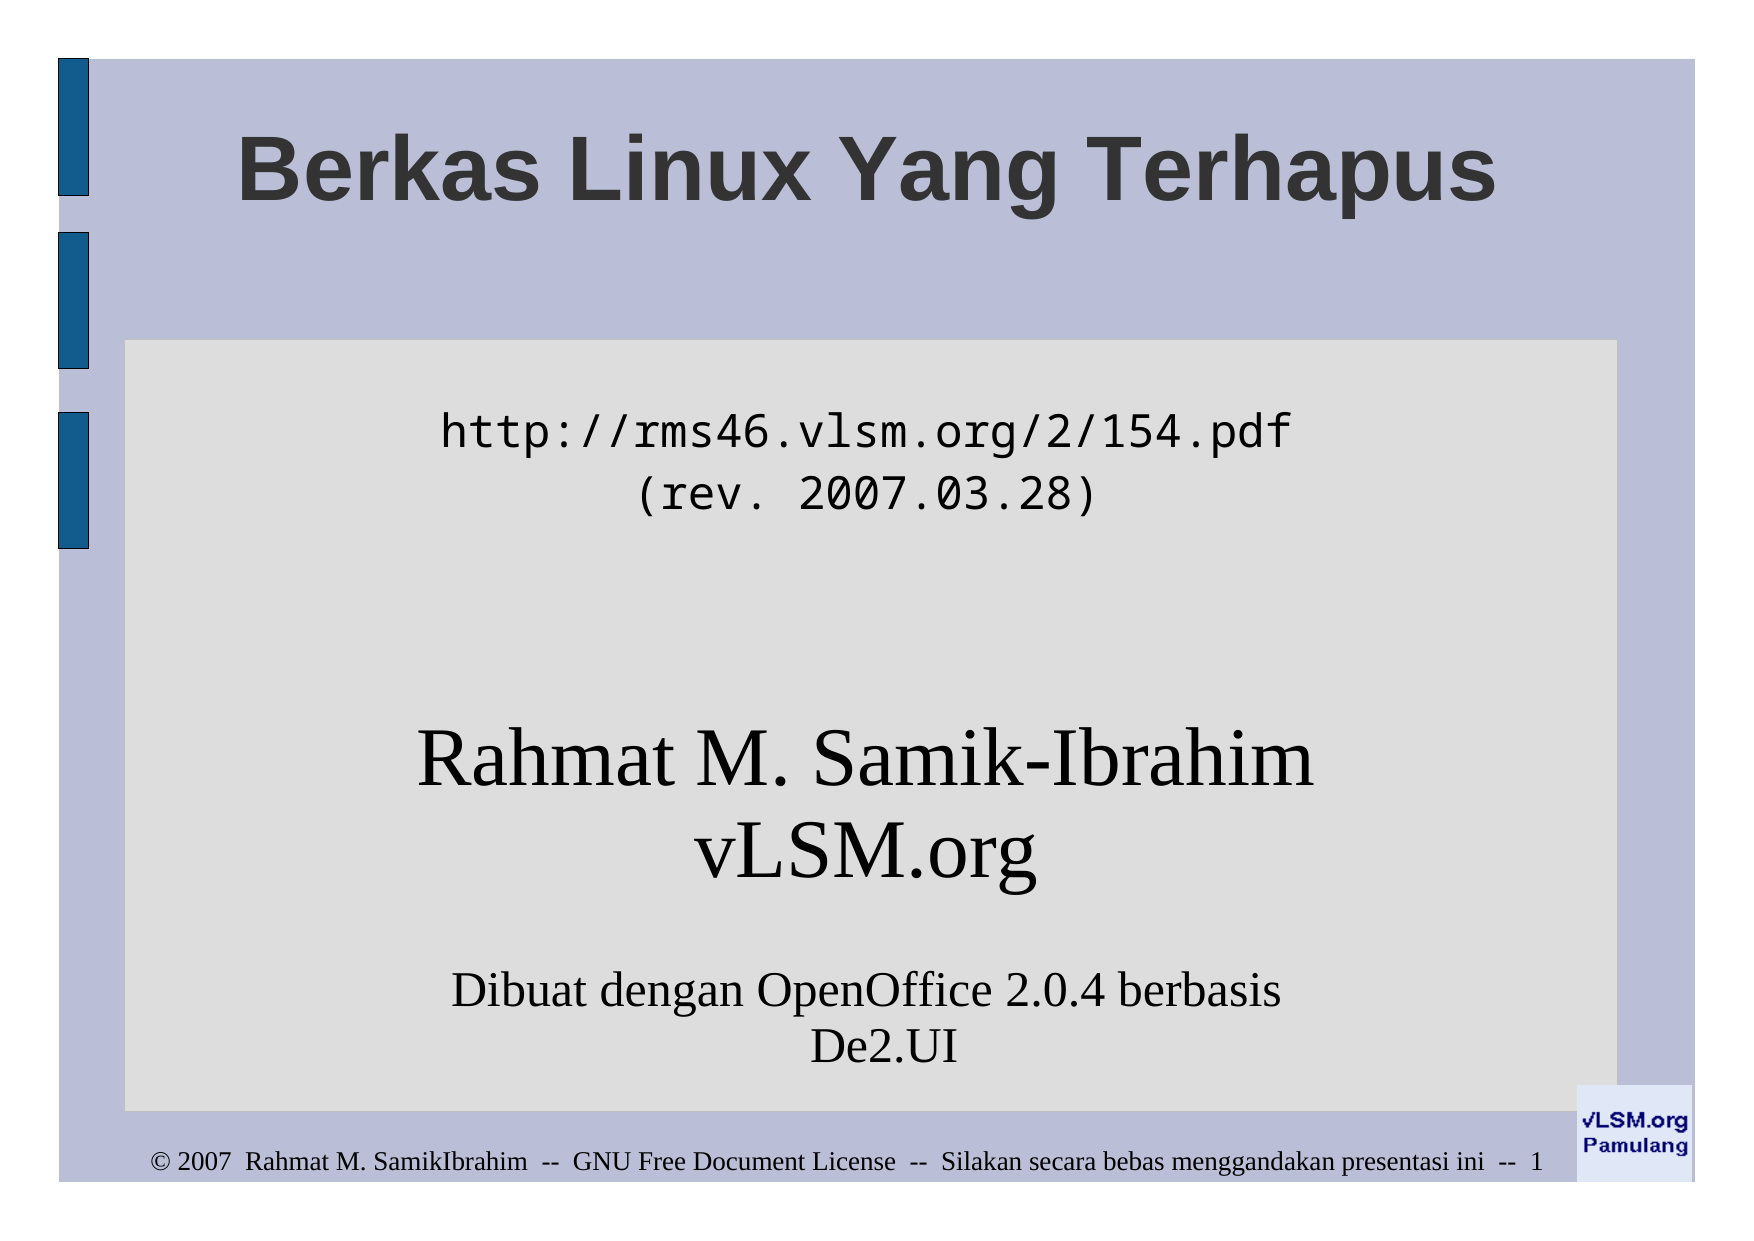

# Berkas Linux Yang Terhapus
http://rms46.vlsm.org/2/154.pdf
(rev. 2007.03.28)
Rahmat M. Samik-Ibrahim
vLSM.org
Dibuat dengan OpenOffice 2.0.4 berbasis De2.UI